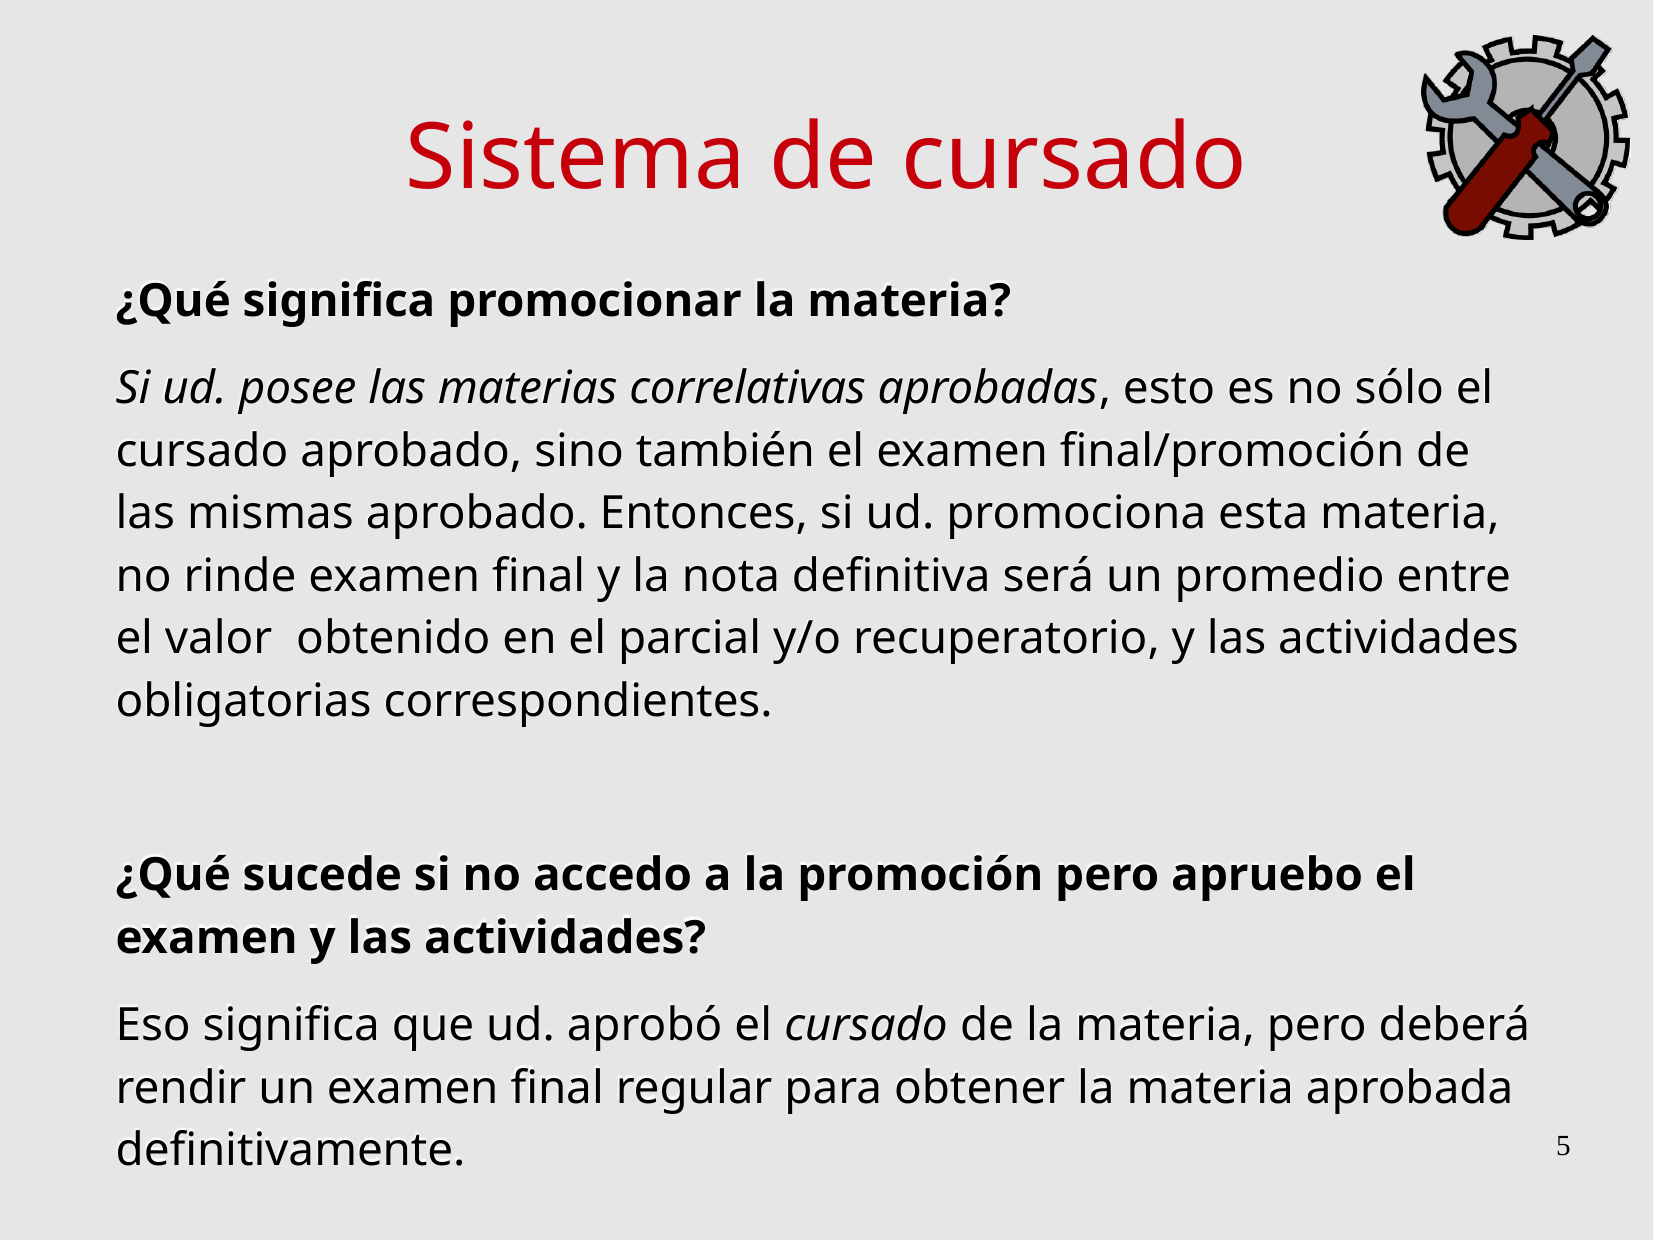

# Sistema de cursado
¿Qué significa promocionar la materia?
Si ud. posee las materias correlativas aprobadas, esto es no sólo el cursado aprobado, sino también el examen final/promoción de las mismas aprobado. Entonces, si ud. promociona esta materia, no rinde examen final y la nota definitiva será un promedio entre el valor obtenido en el parcial y/o recuperatorio, y las actividades obligatorias correspondientes.
¿Qué sucede si no accedo a la promoción pero apruebo el examen y las actividades?
Eso significa que ud. aprobó el cursado de la materia, pero deberá rendir un examen final regular para obtener la materia aprobada definitivamente.
5